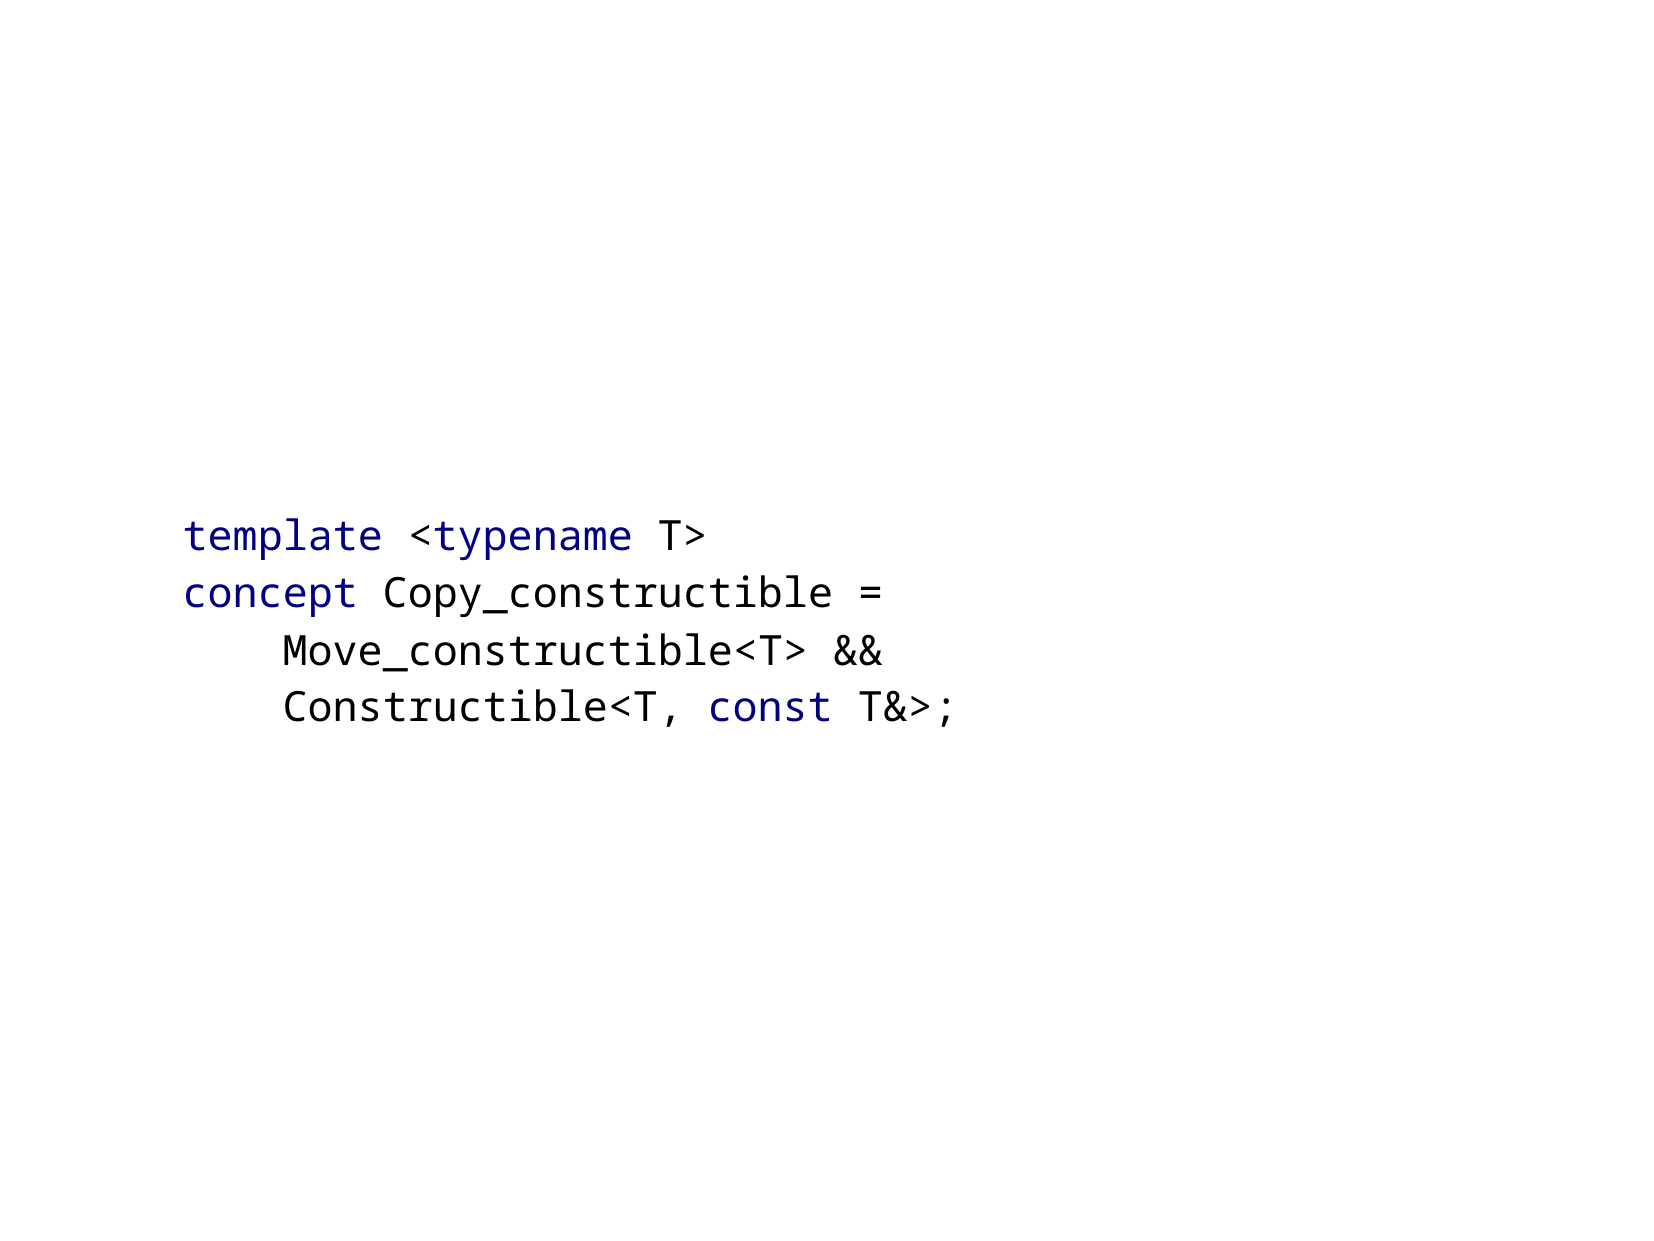

# template <typename T>
 concept Copy_constructible =
 Move_constructible<T> &&
 Constructible<T, const T&>;